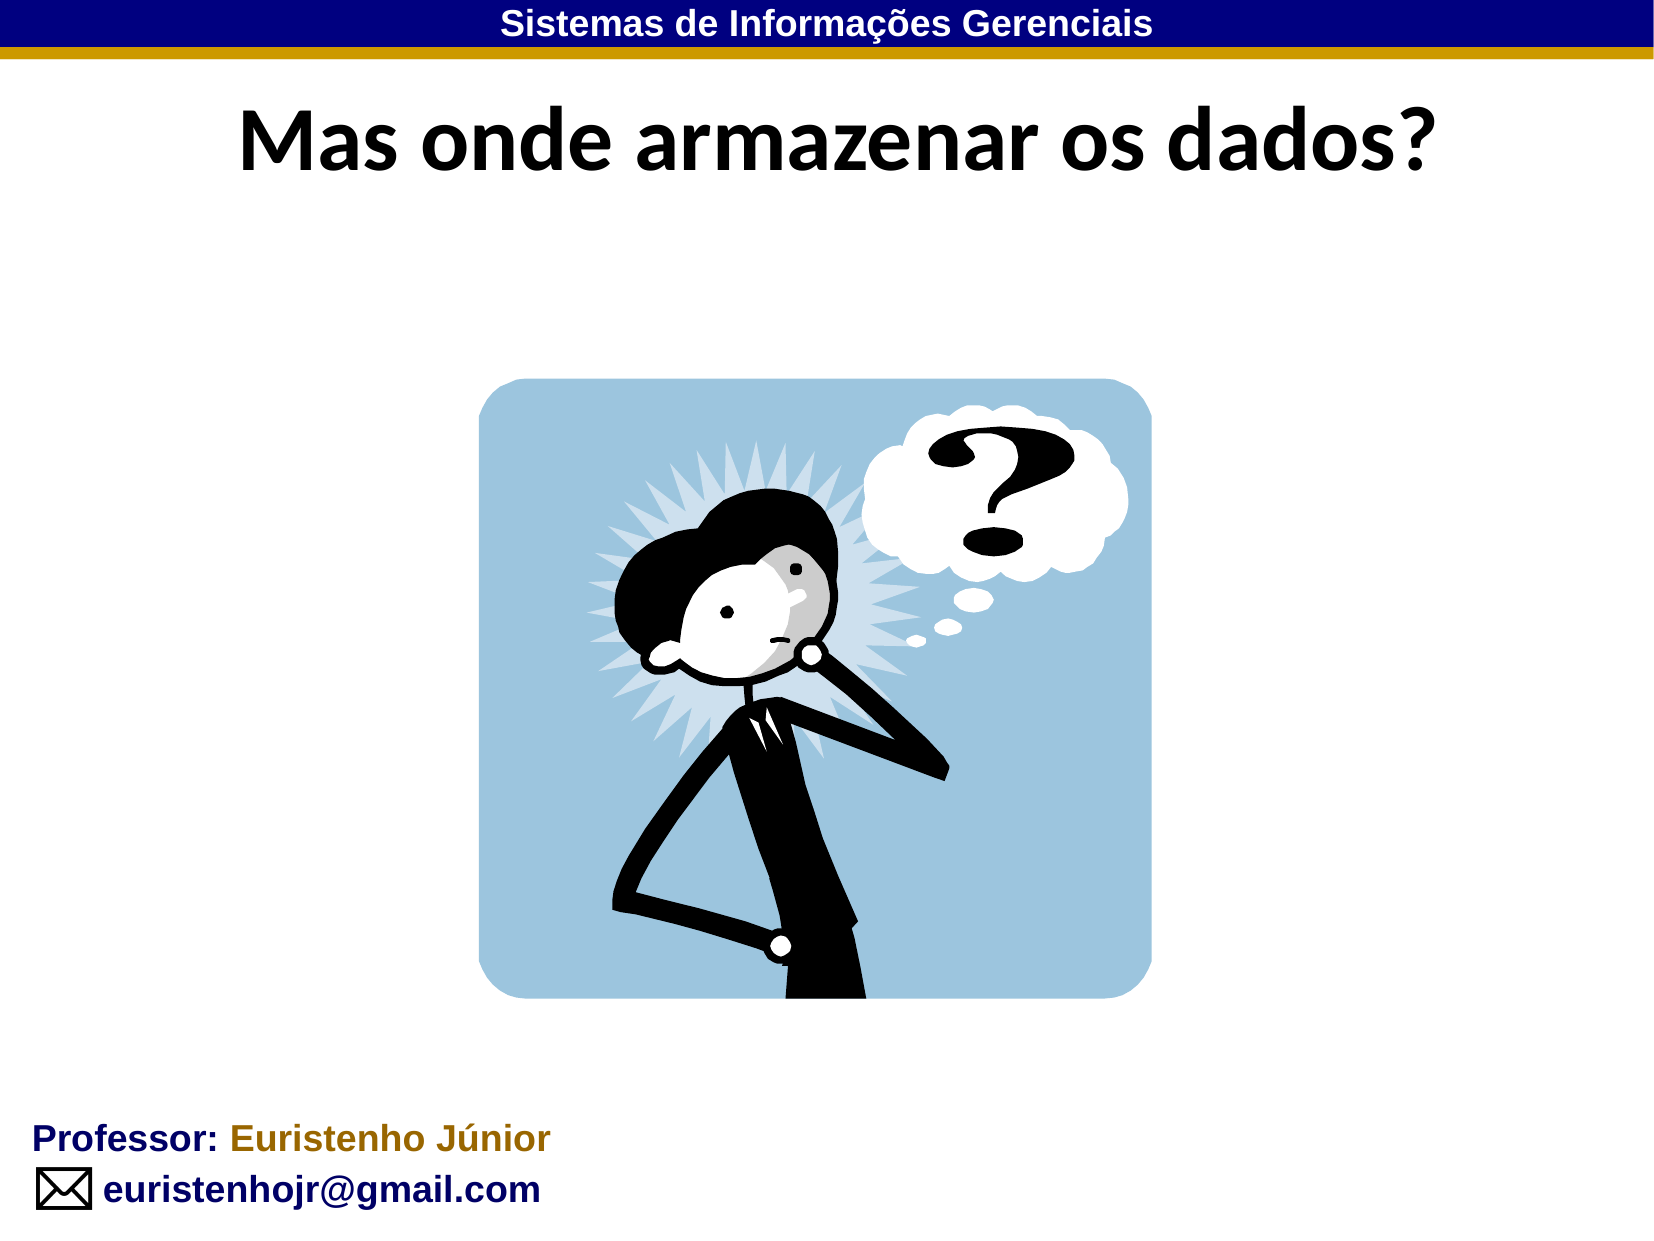

Empreendedorismo
Sistemas de Informações Gerenciais
# Mas onde armazenar os dados?
Professor: Euristenho Júnior
euristenhojr@gmail.com